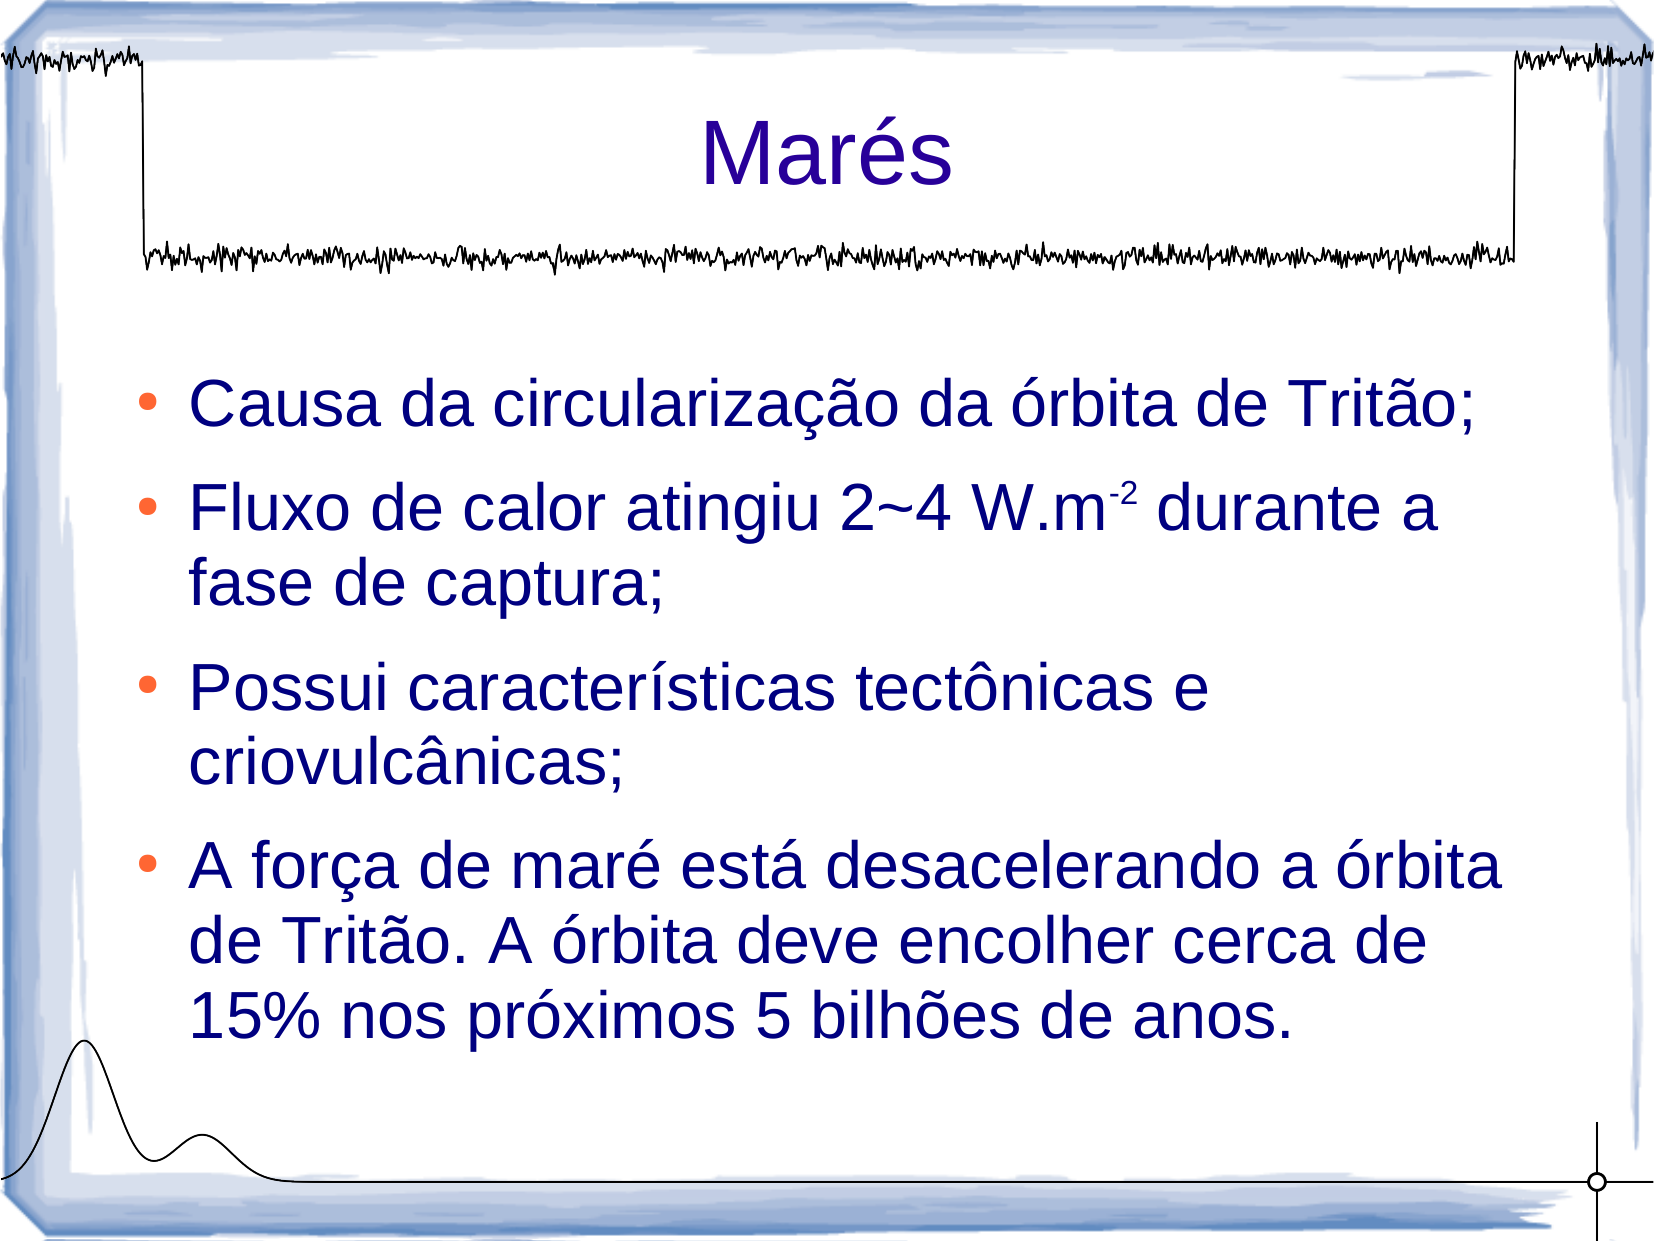

# Marés
Causa da circularização da órbita de Tritão;
Fluxo de calor atingiu 2~4 W.m-2 durante a fase de captura;
Possui características tectônicas e criovulcânicas;
A força de maré está desacelerando a órbita de Tritão. A órbita deve encolher cerca de 15% nos próximos 5 bilhões de anos.